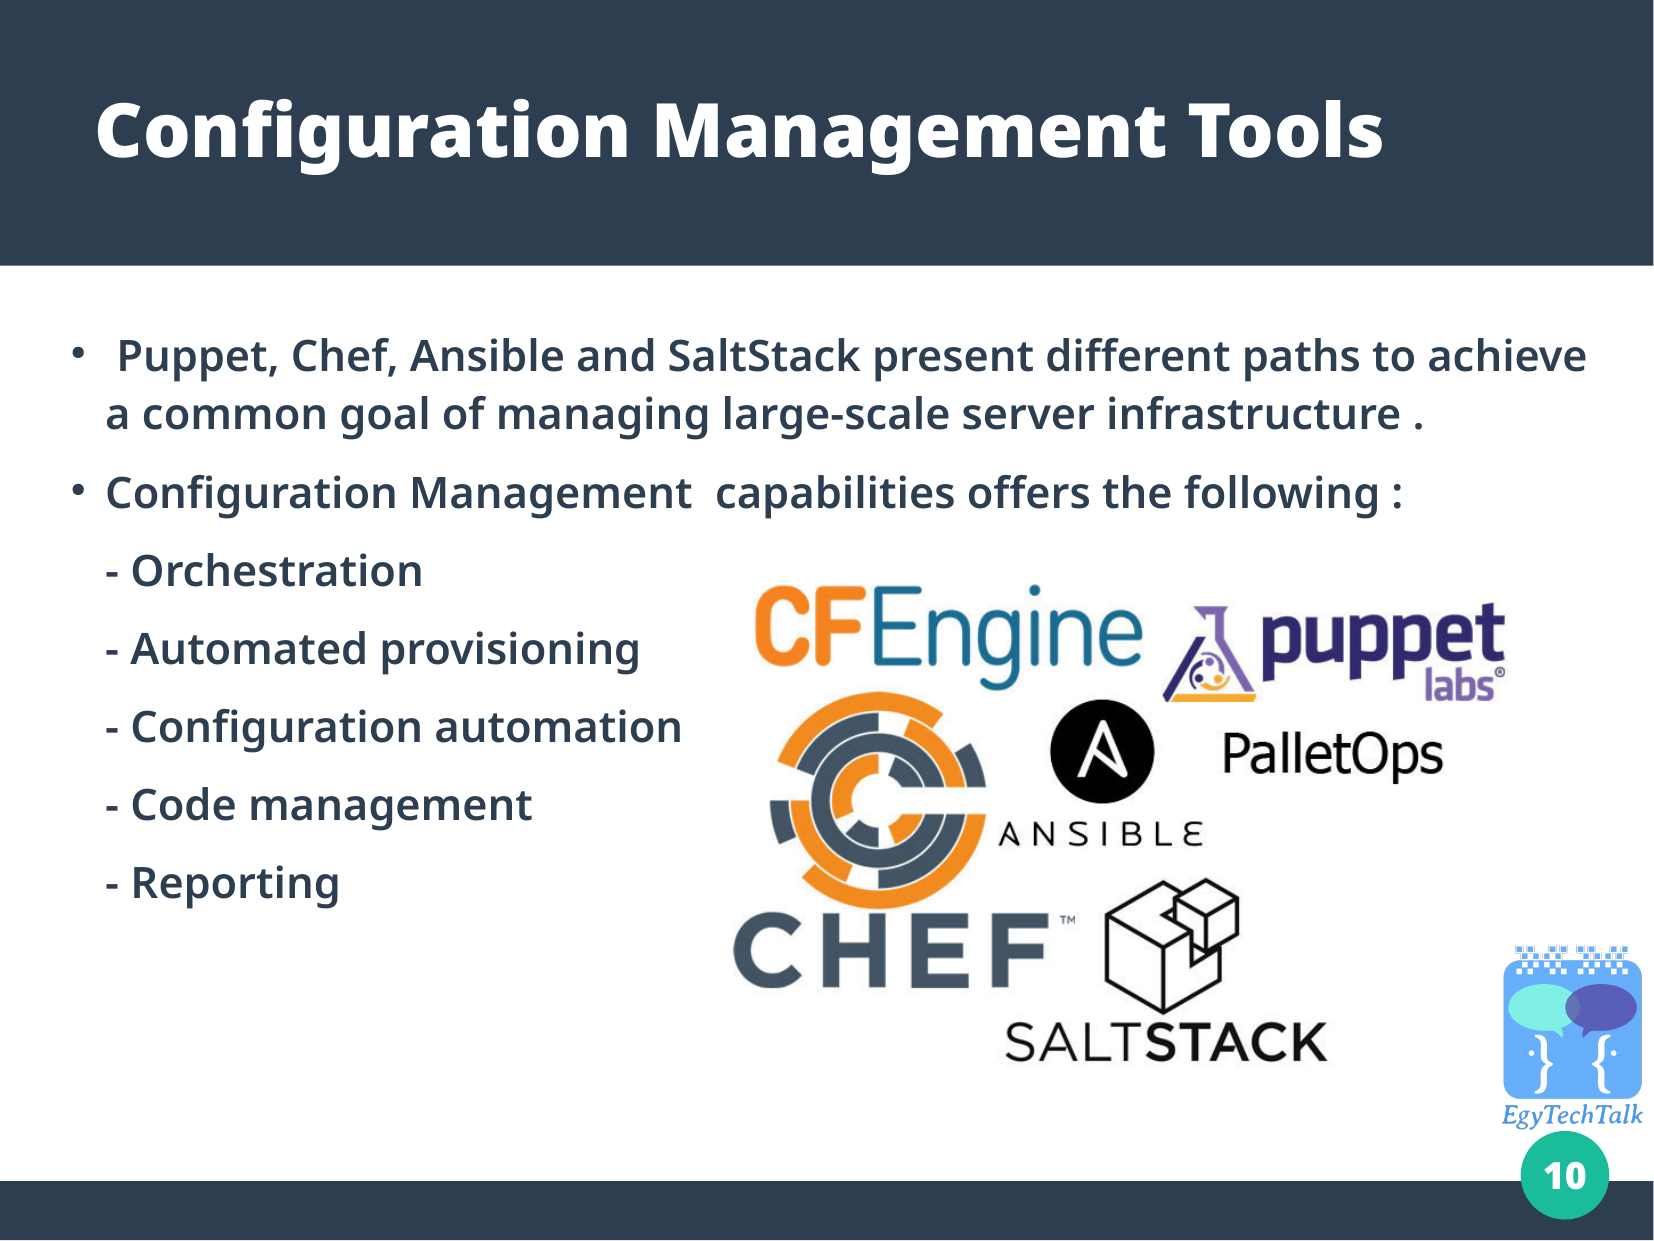

# Configuration Management Tools
 Puppet, Chef, Ansible and SaltStack present different paths to achieve a common goal of managing large-scale server infrastructure .
Configuration Management capabilities offers the following :
- Orchestration
- Automated provisioning
- Configuration automation
- Code management
- Reporting
10